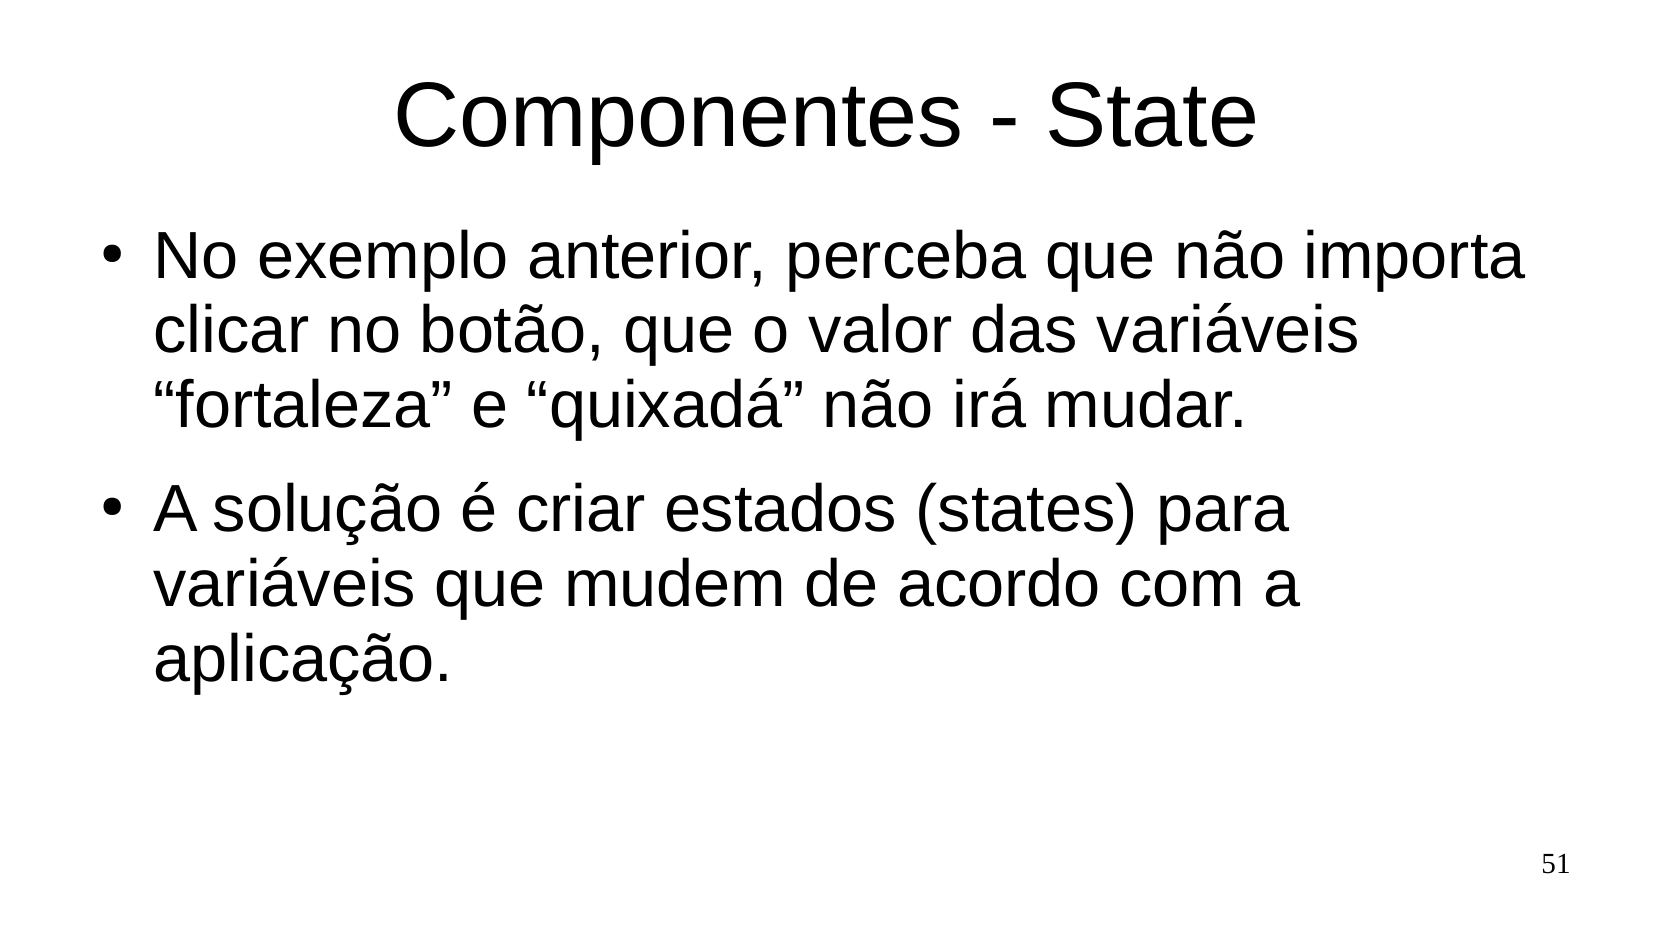

# Componentes - State
No exemplo anterior, perceba que não importa clicar no botão, que o valor das variáveis “fortaleza” e “quixadá” não irá mudar.
A solução é criar estados (states) para variáveis que mudem de acordo com a aplicação.
51